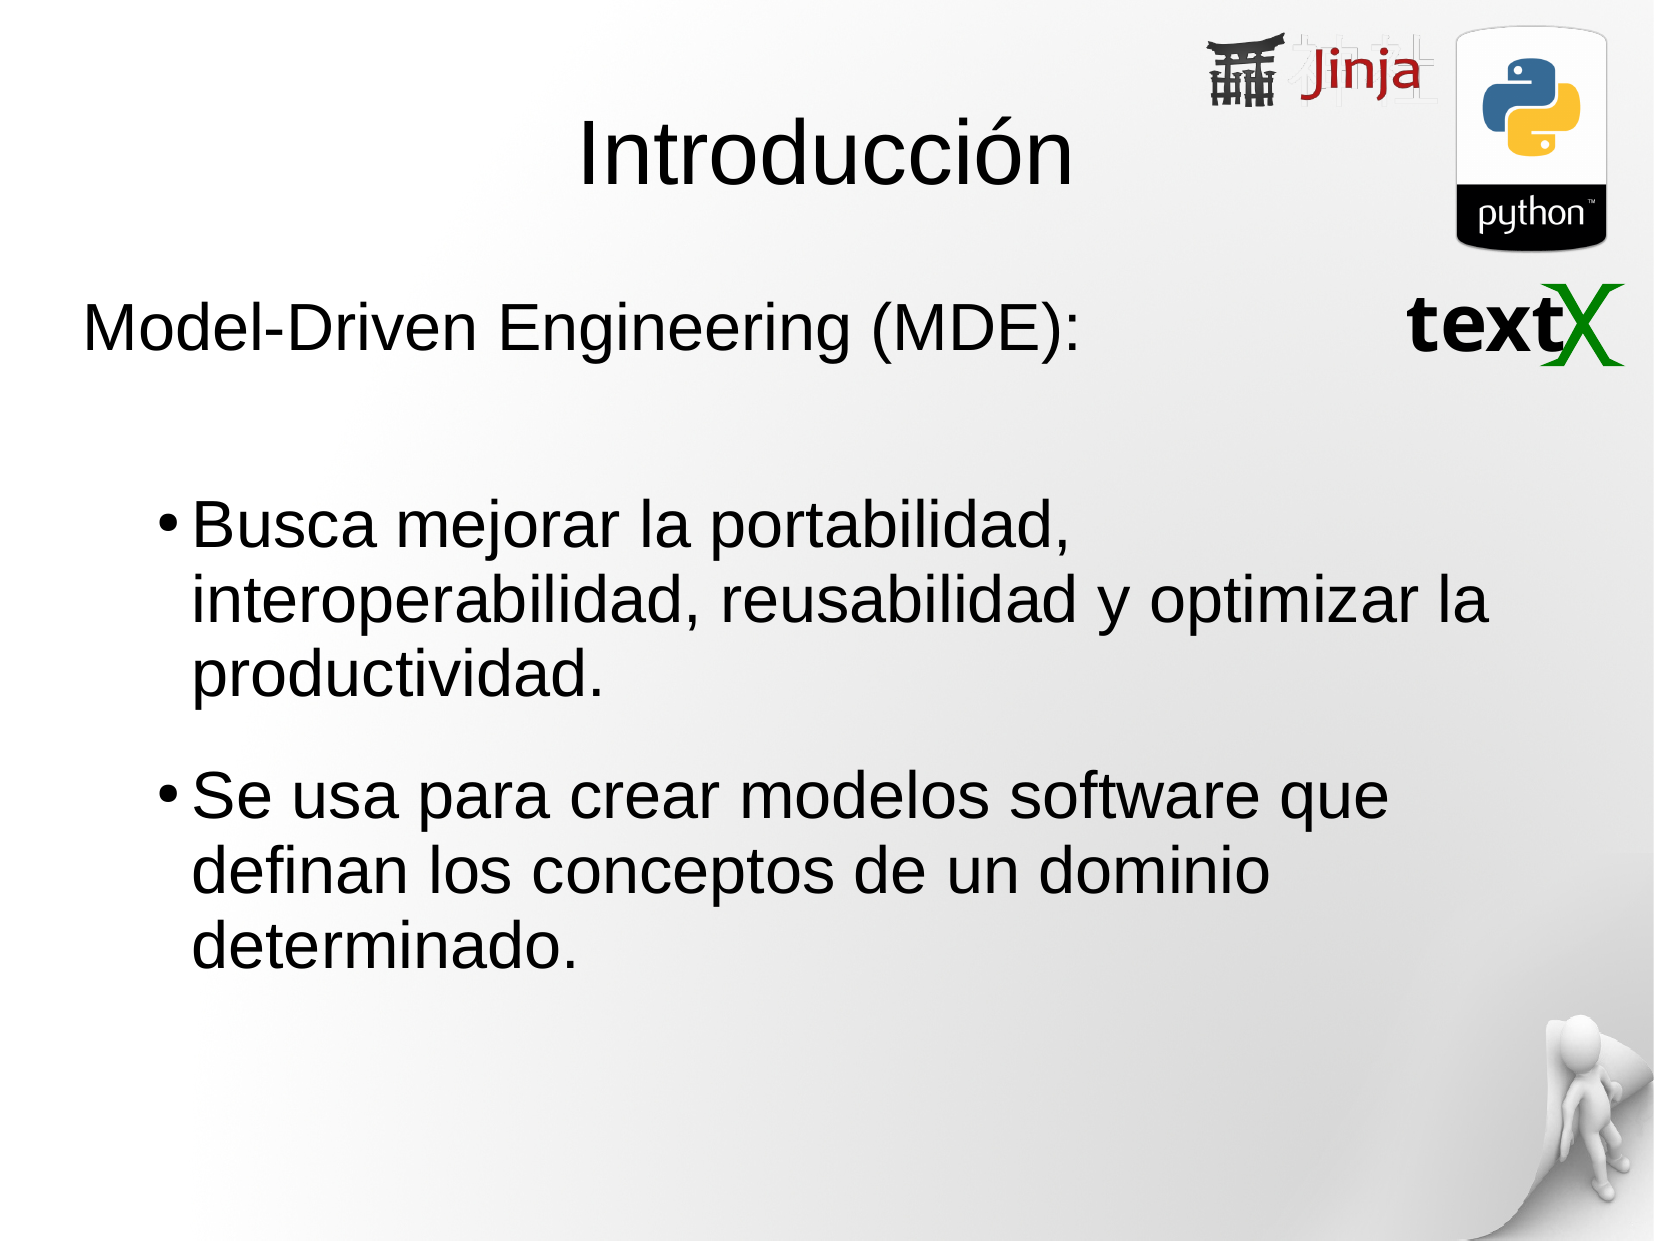

# Introducción
Model-Driven Engineering (MDE):
Busca mejorar la portabilidad, interoperabilidad, reusabilidad y optimizar la productividad.
Se usa para crear modelos software que definan los conceptos de un dominio determinado.